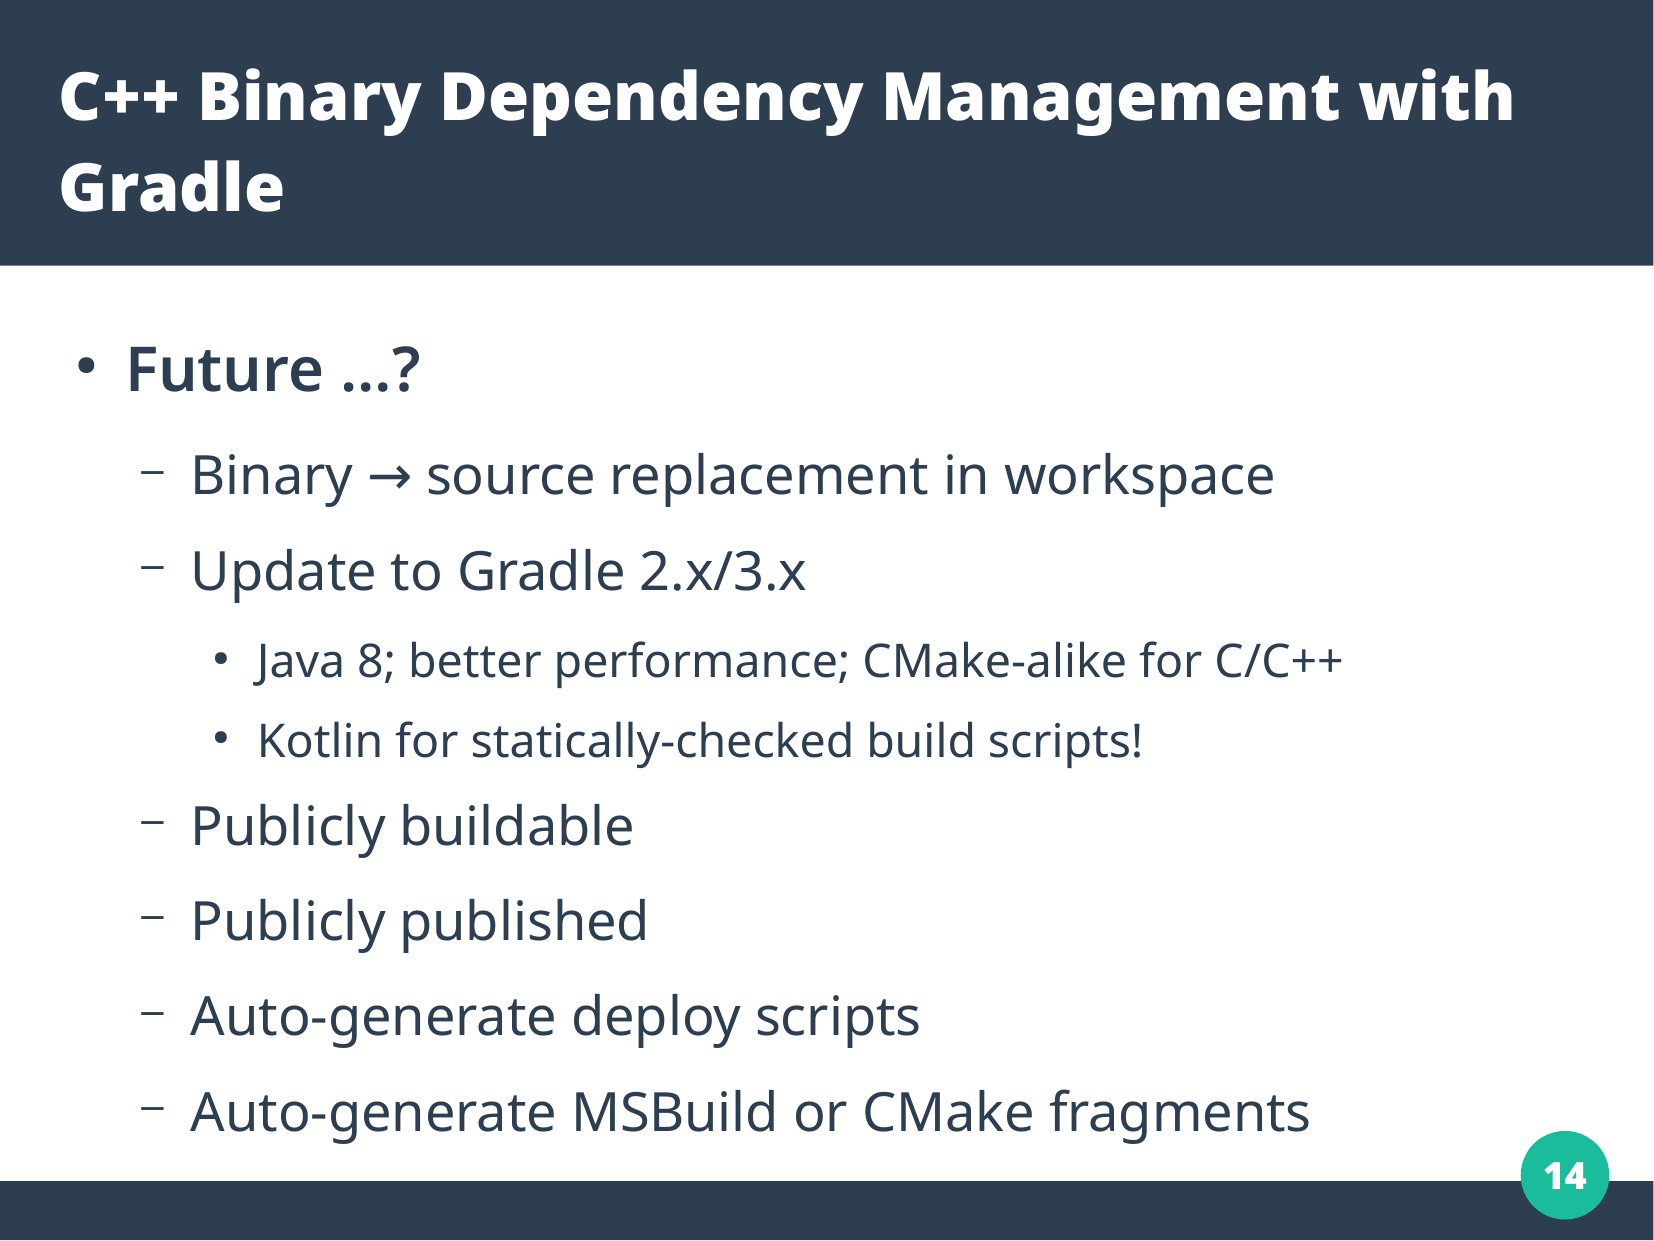

# C++ Binary Dependency Management with Gradle
Future …?
Binary → source replacement in workspace
Update to Gradle 2.x/3.x
Java 8; better performance; CMake-alike for C/C++
Kotlin for statically-checked build scripts!
Publicly buildable
Publicly published
Auto-generate deploy scripts
Auto-generate MSBuild or CMake fragments
14